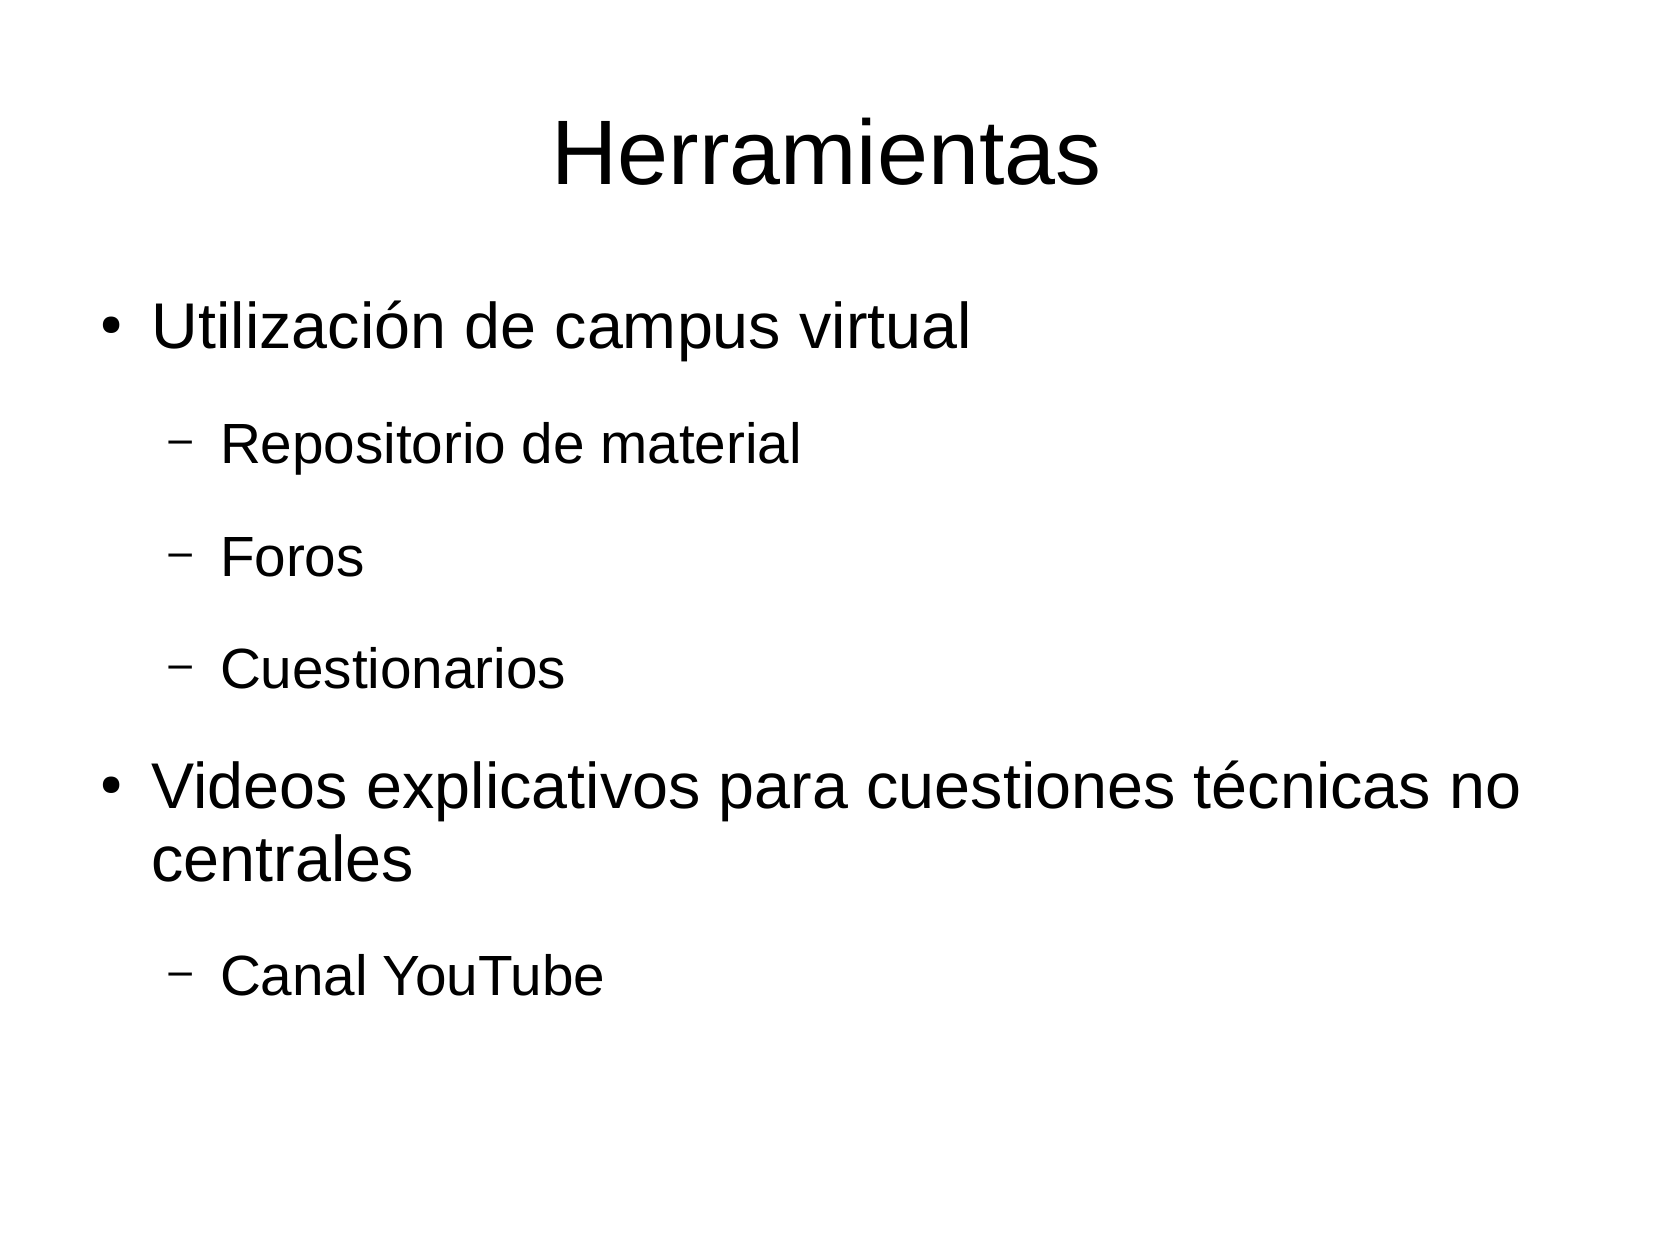

# Herramientas
Utilización de campus virtual
Repositorio de material
Foros
Cuestionarios
Videos explicativos para cuestiones técnicas no centrales
Canal YouTube